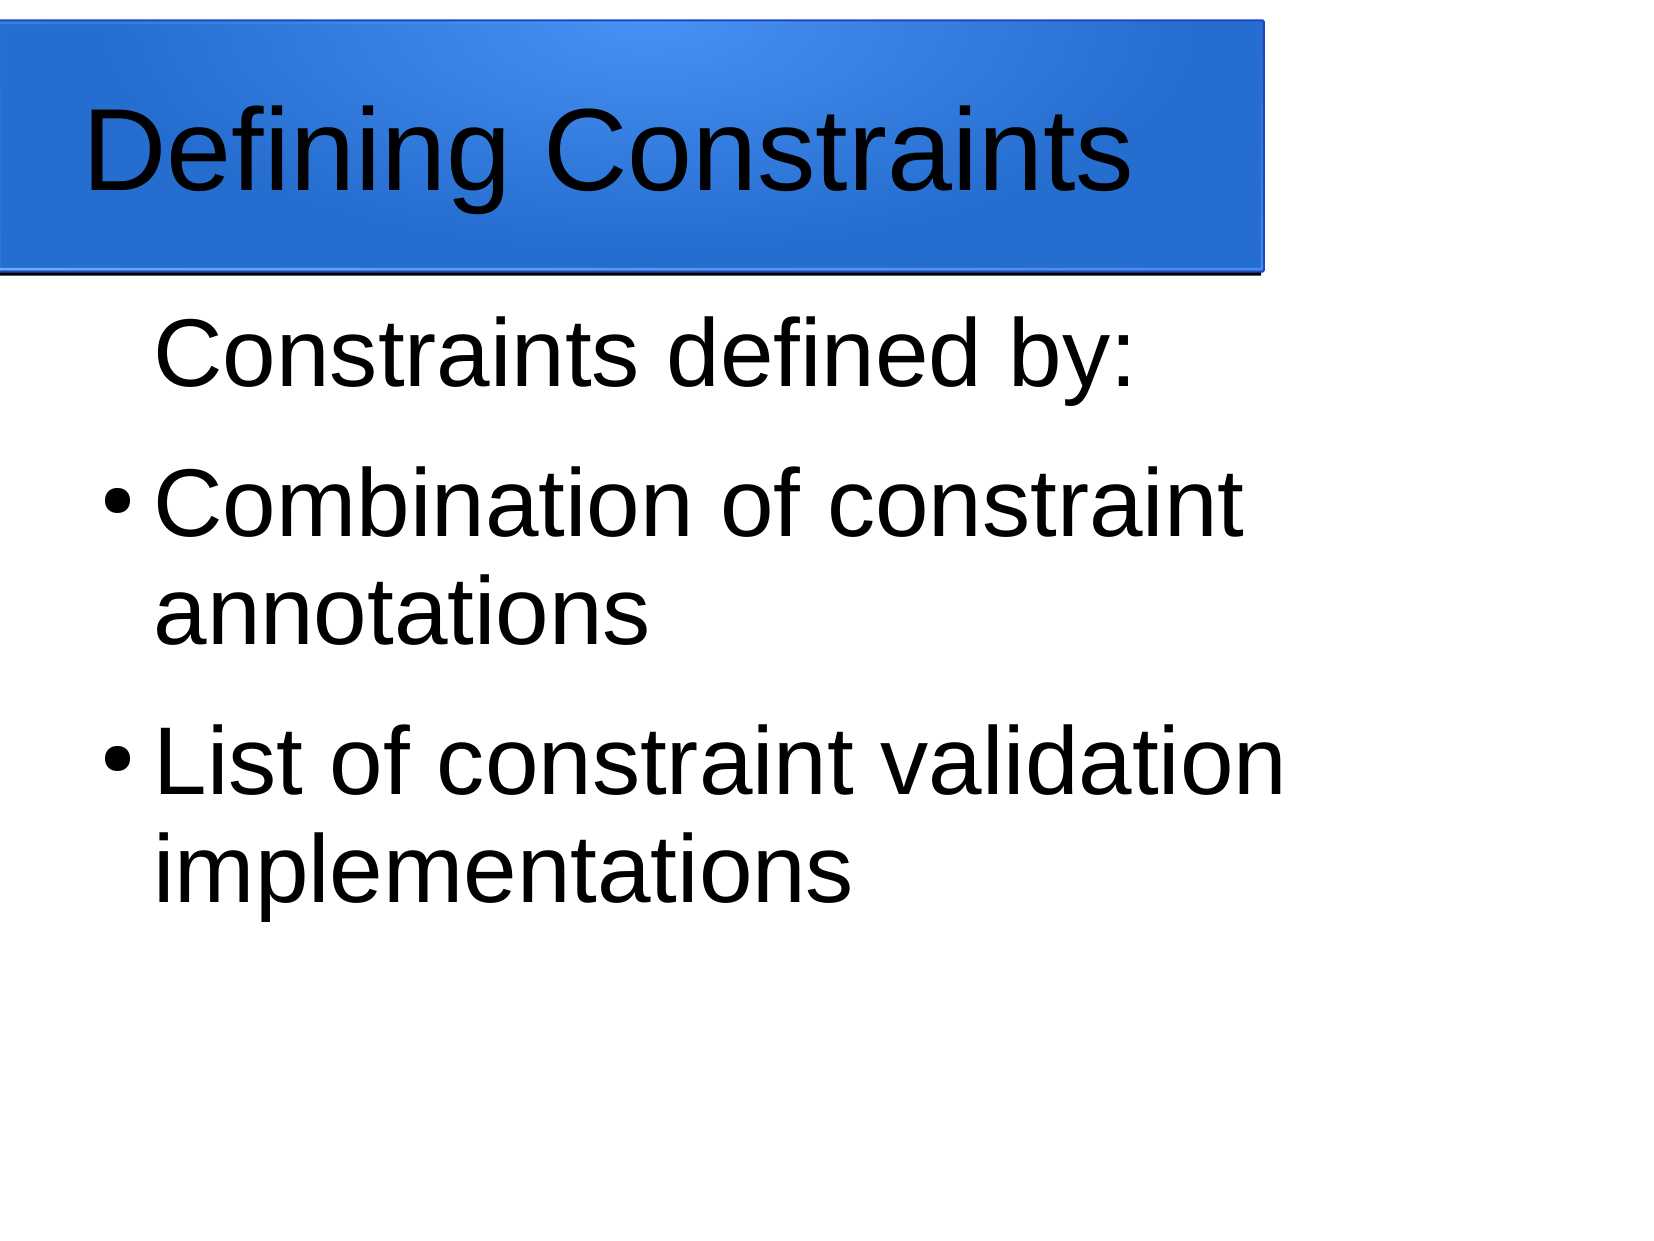

# Defining Constraints
Constraints defined by:
Combination of constraint annotations
List of constraint validation implementations